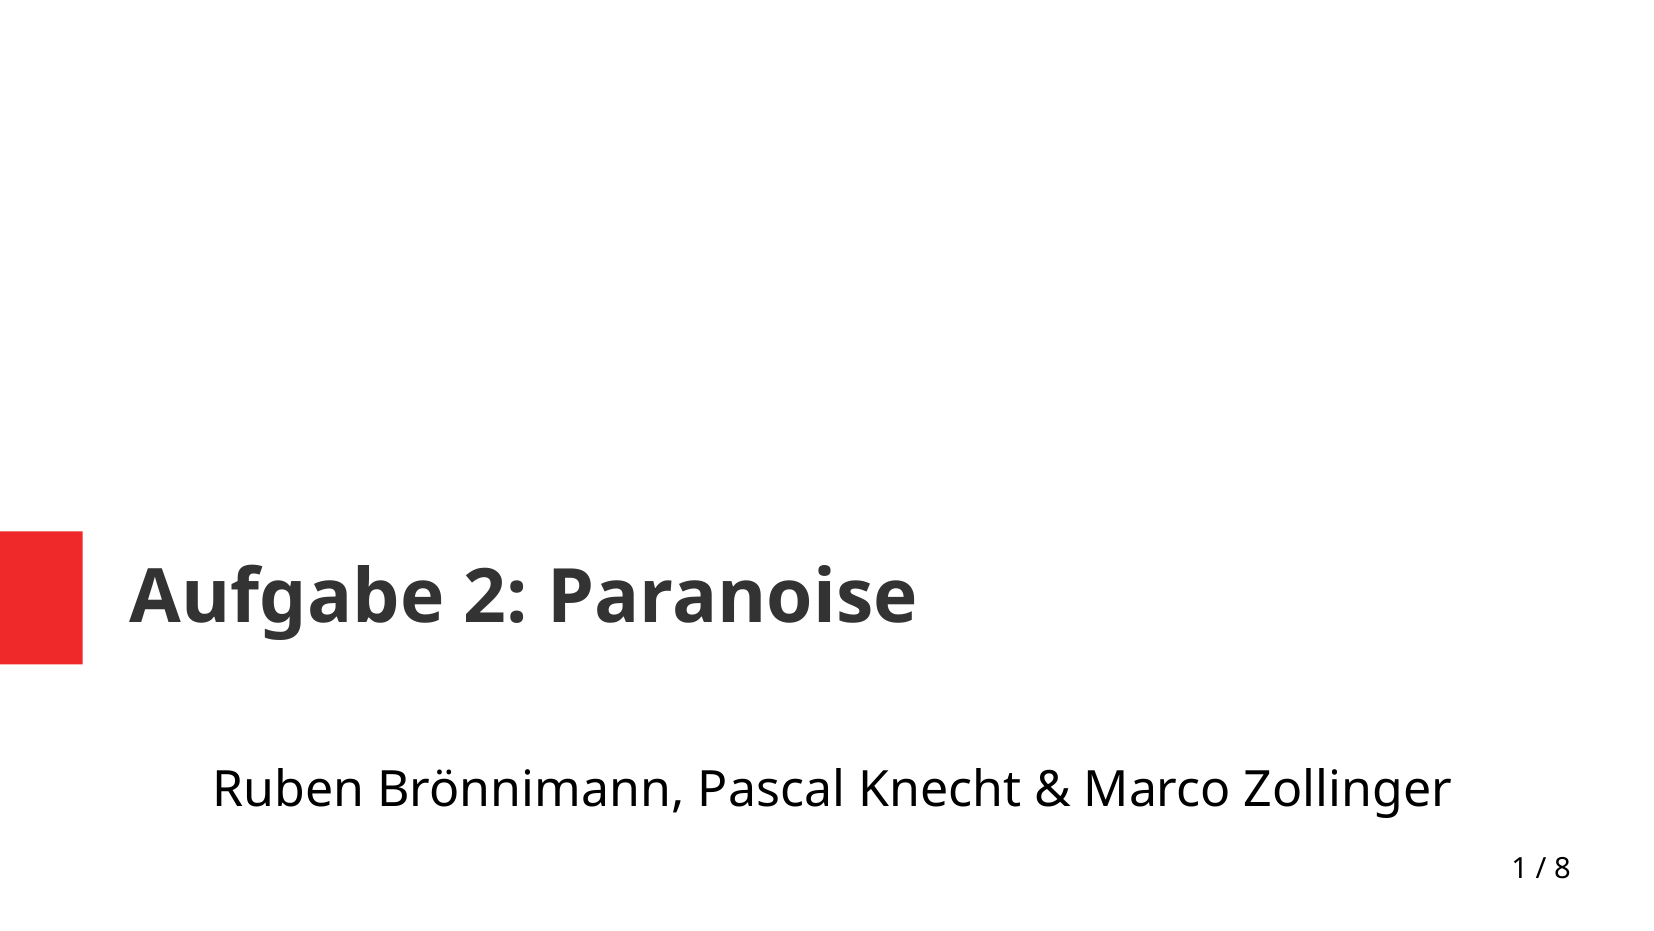

# Aufgabe 2: Paranoise
Ruben Brönnimann, Pascal Knecht & Marco Zollinger
1